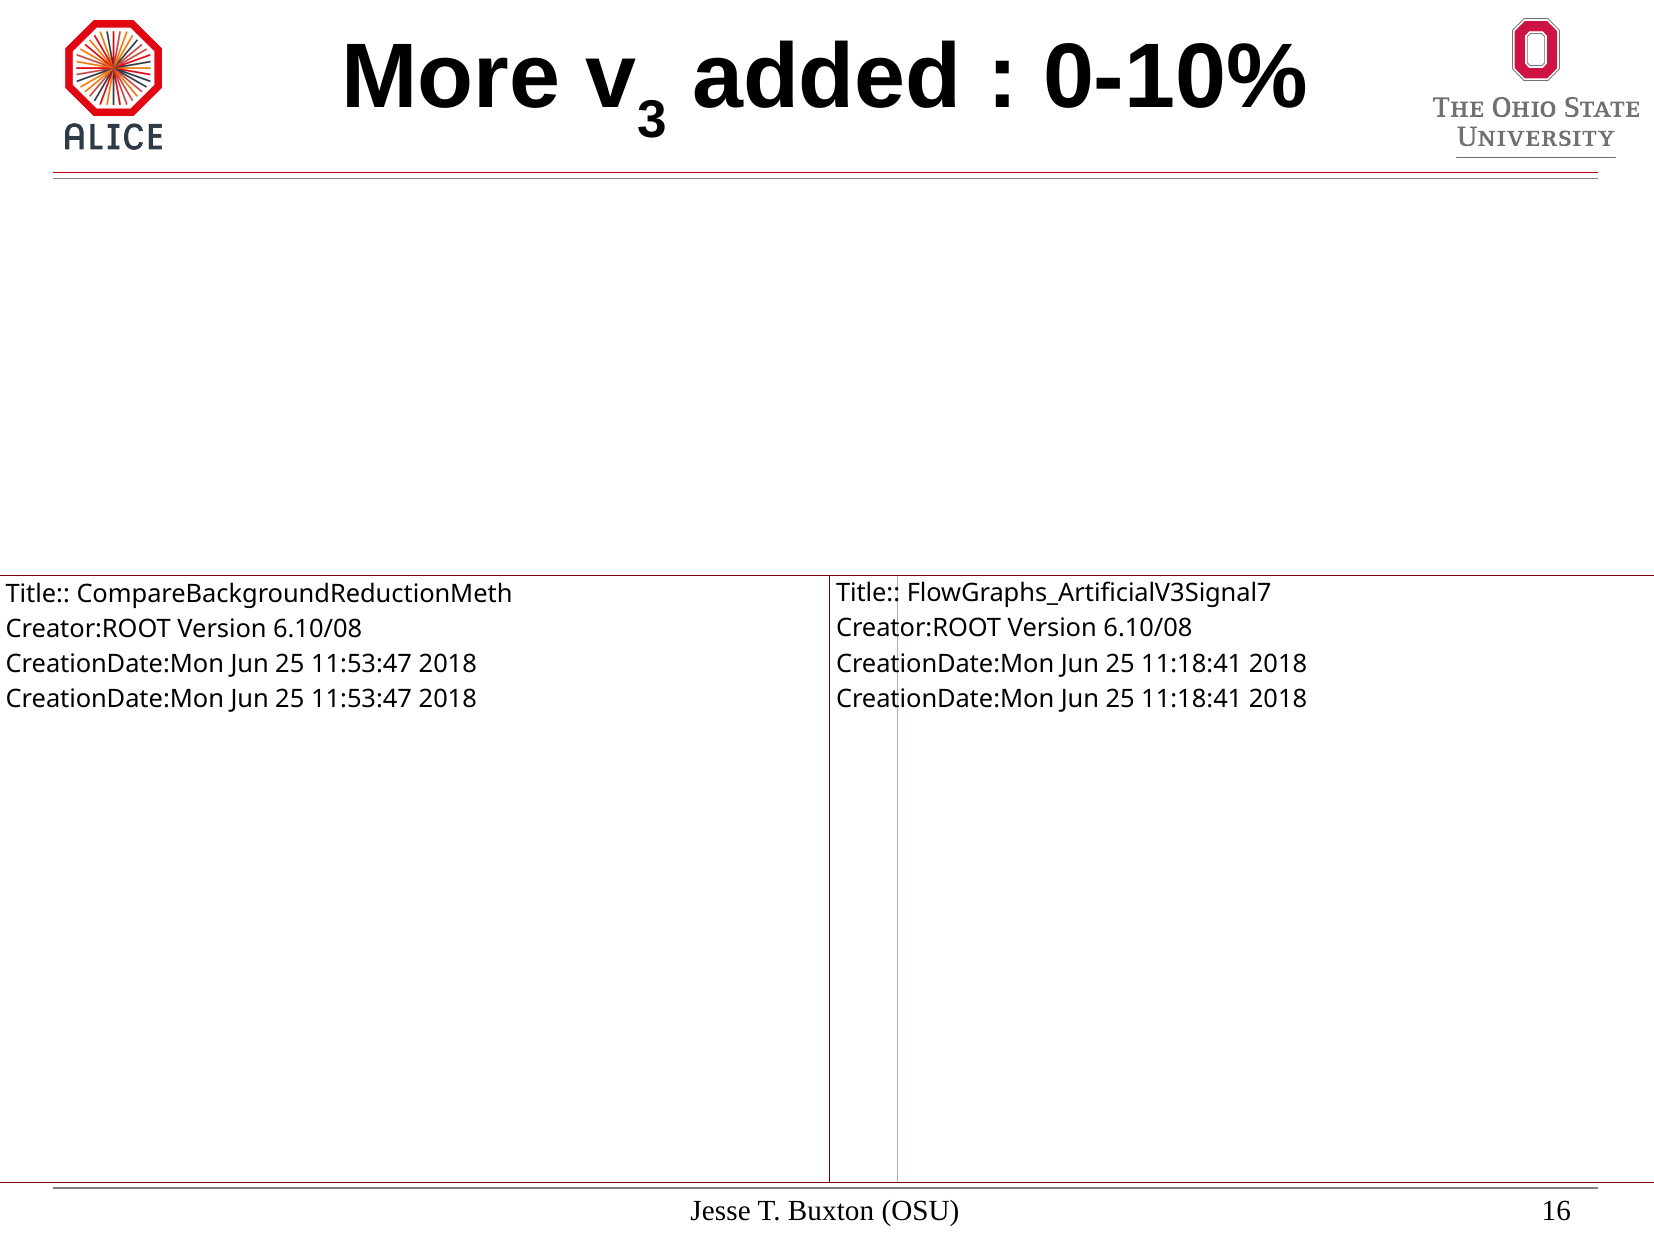

# More v3 added : 0-10%
Jesse T. Buxton (OSU)
16